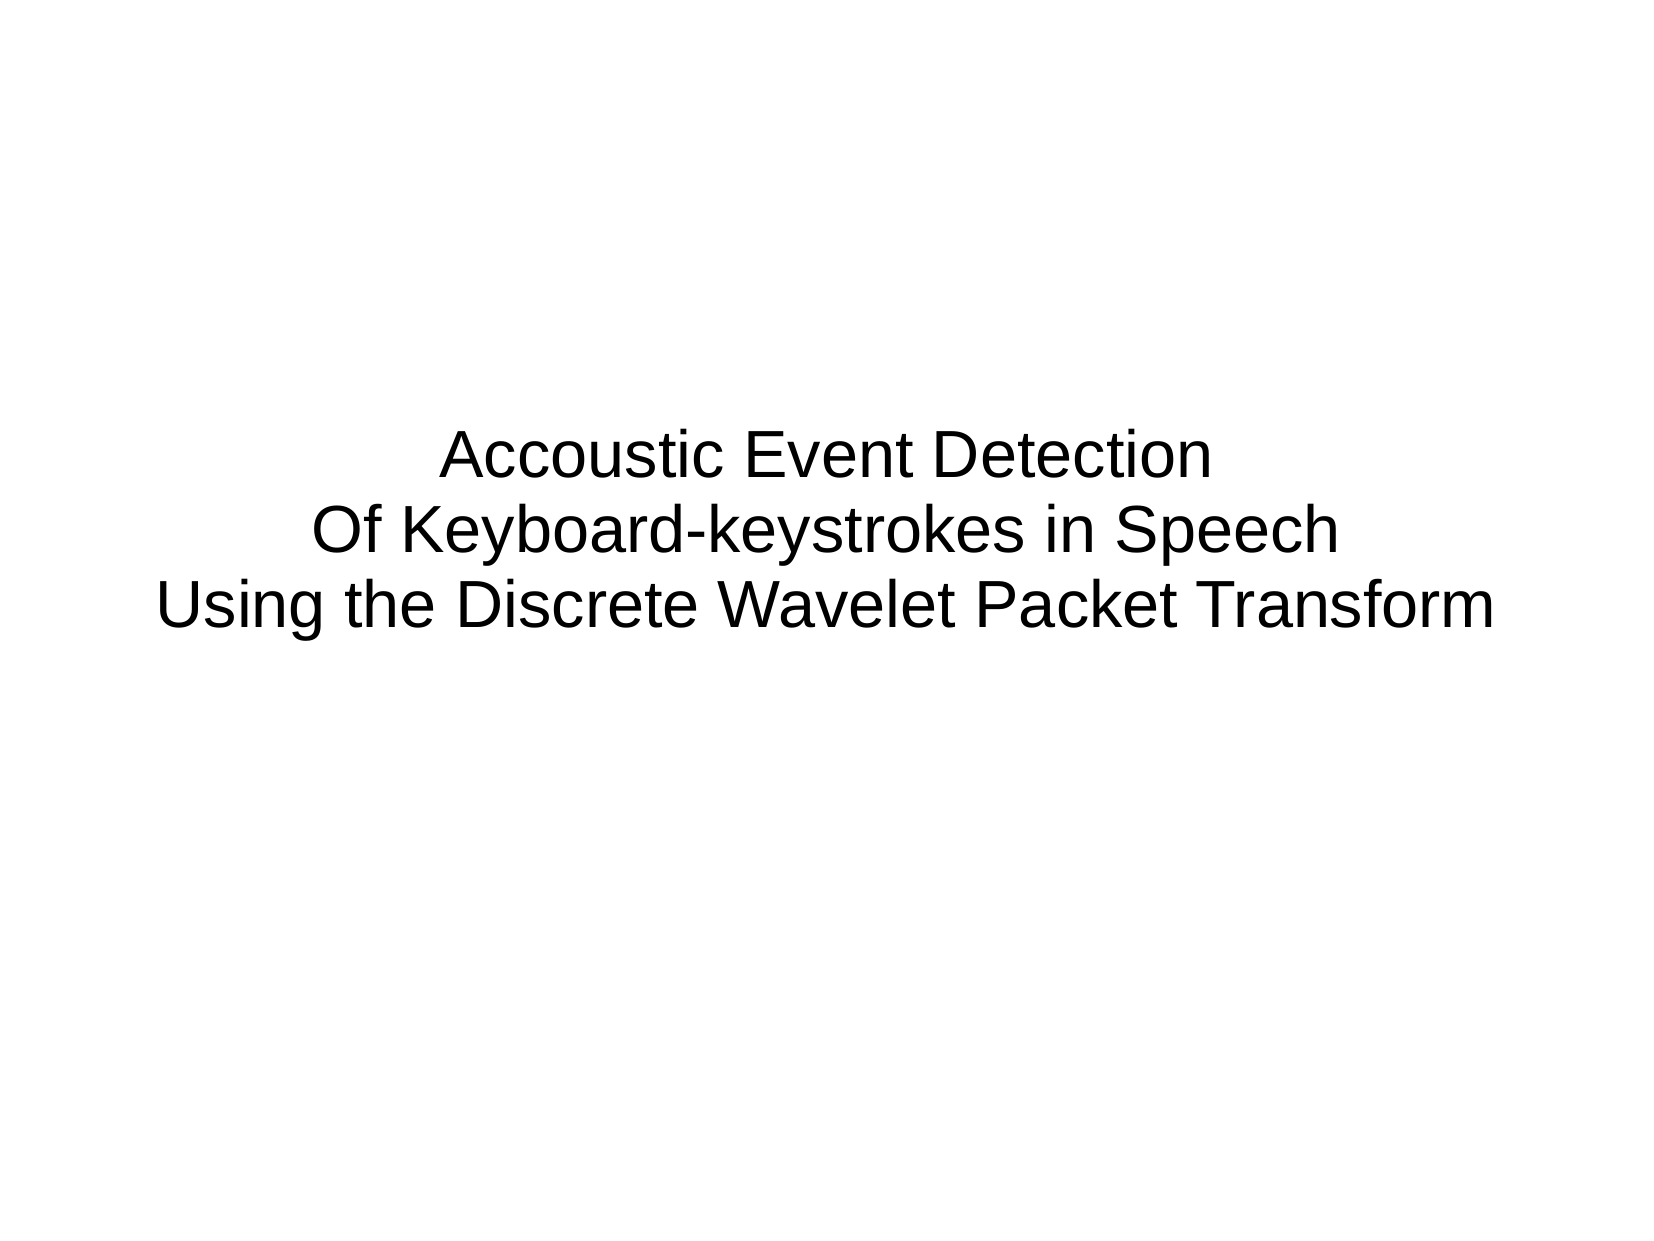

# Accoustic Event Detection
Of Keyboard-keystrokes in Speech
Using the Discrete Wavelet Packet Transform